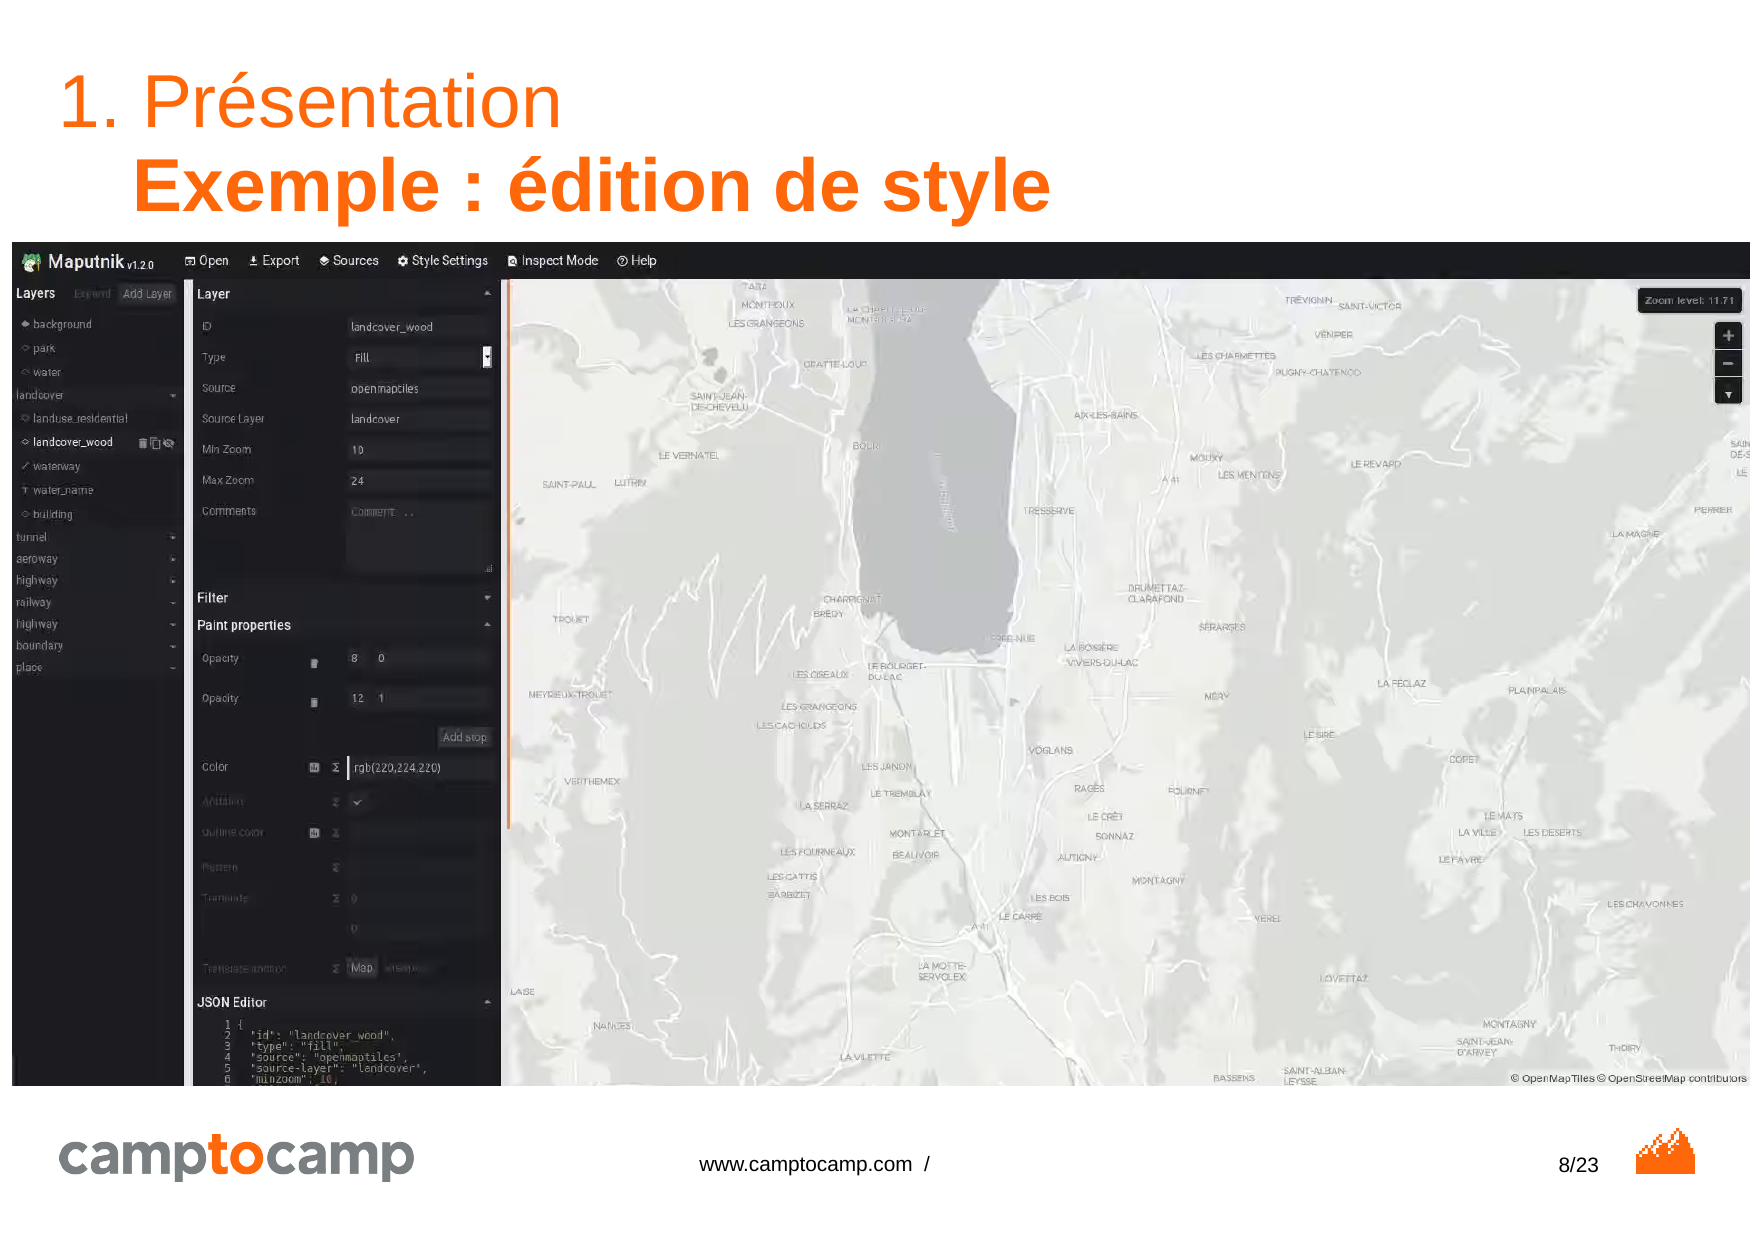

# 1. Présentation Exemple : édition de style